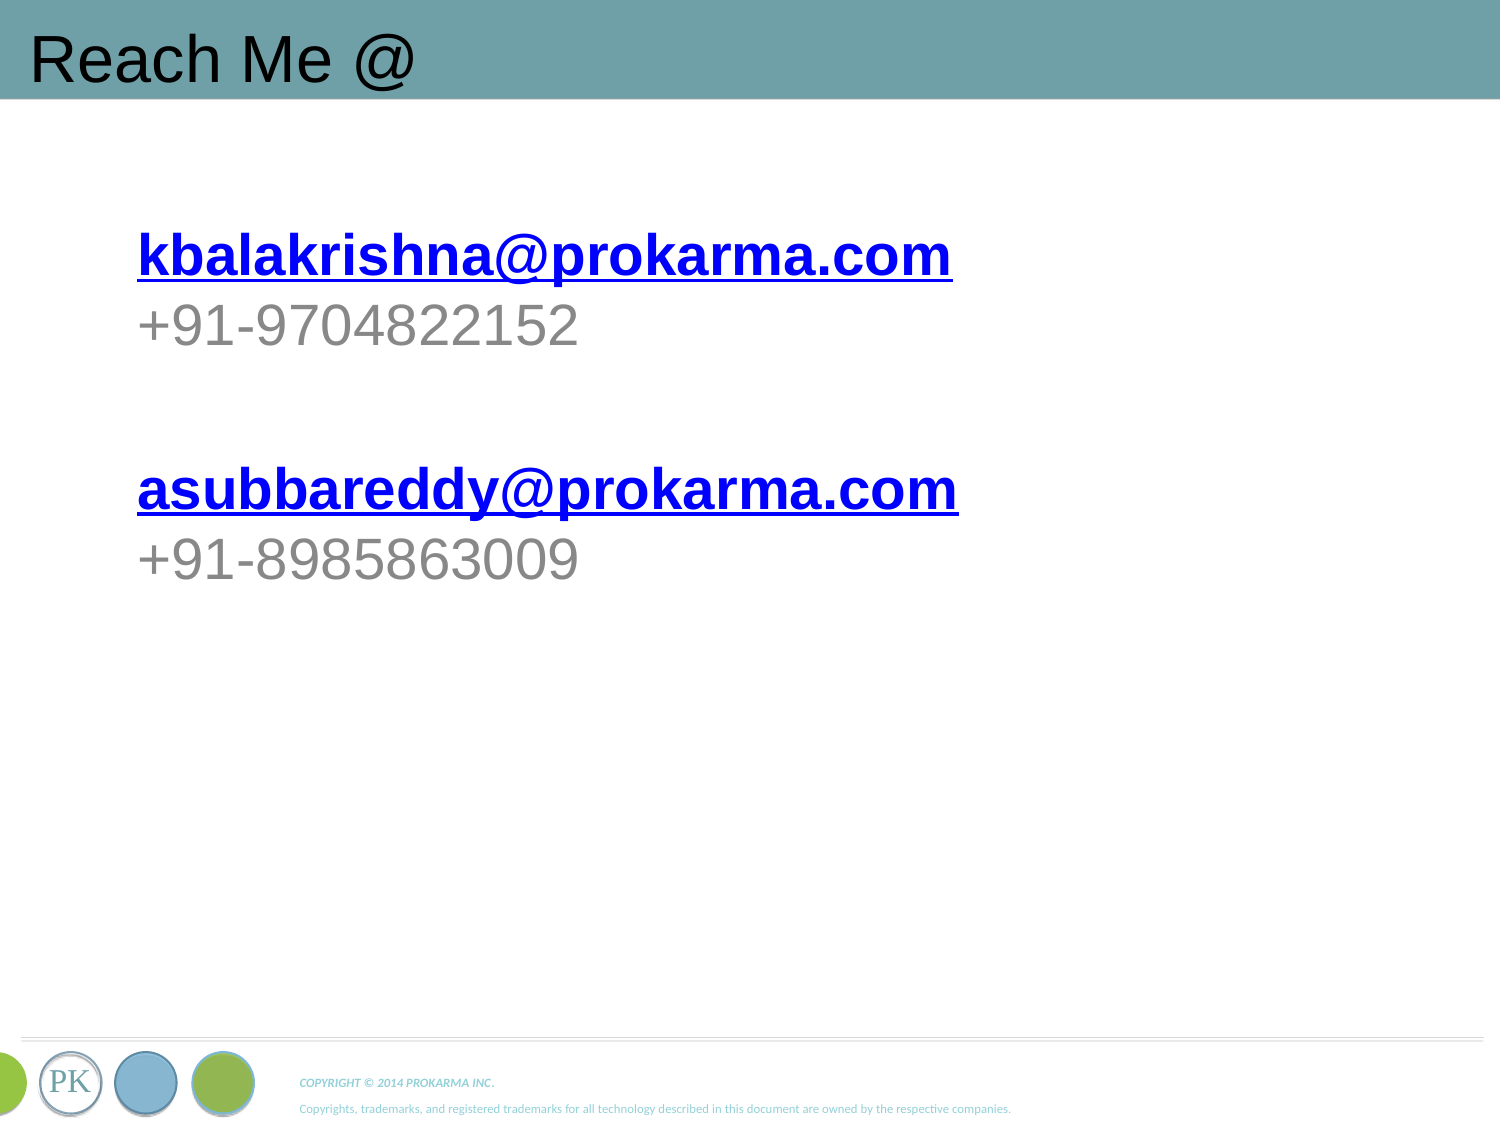

Reach Me @
kbalakrishna@prokarma.com
+91-9704822152
asubbareddy@prokarma.com
+91-8985863009